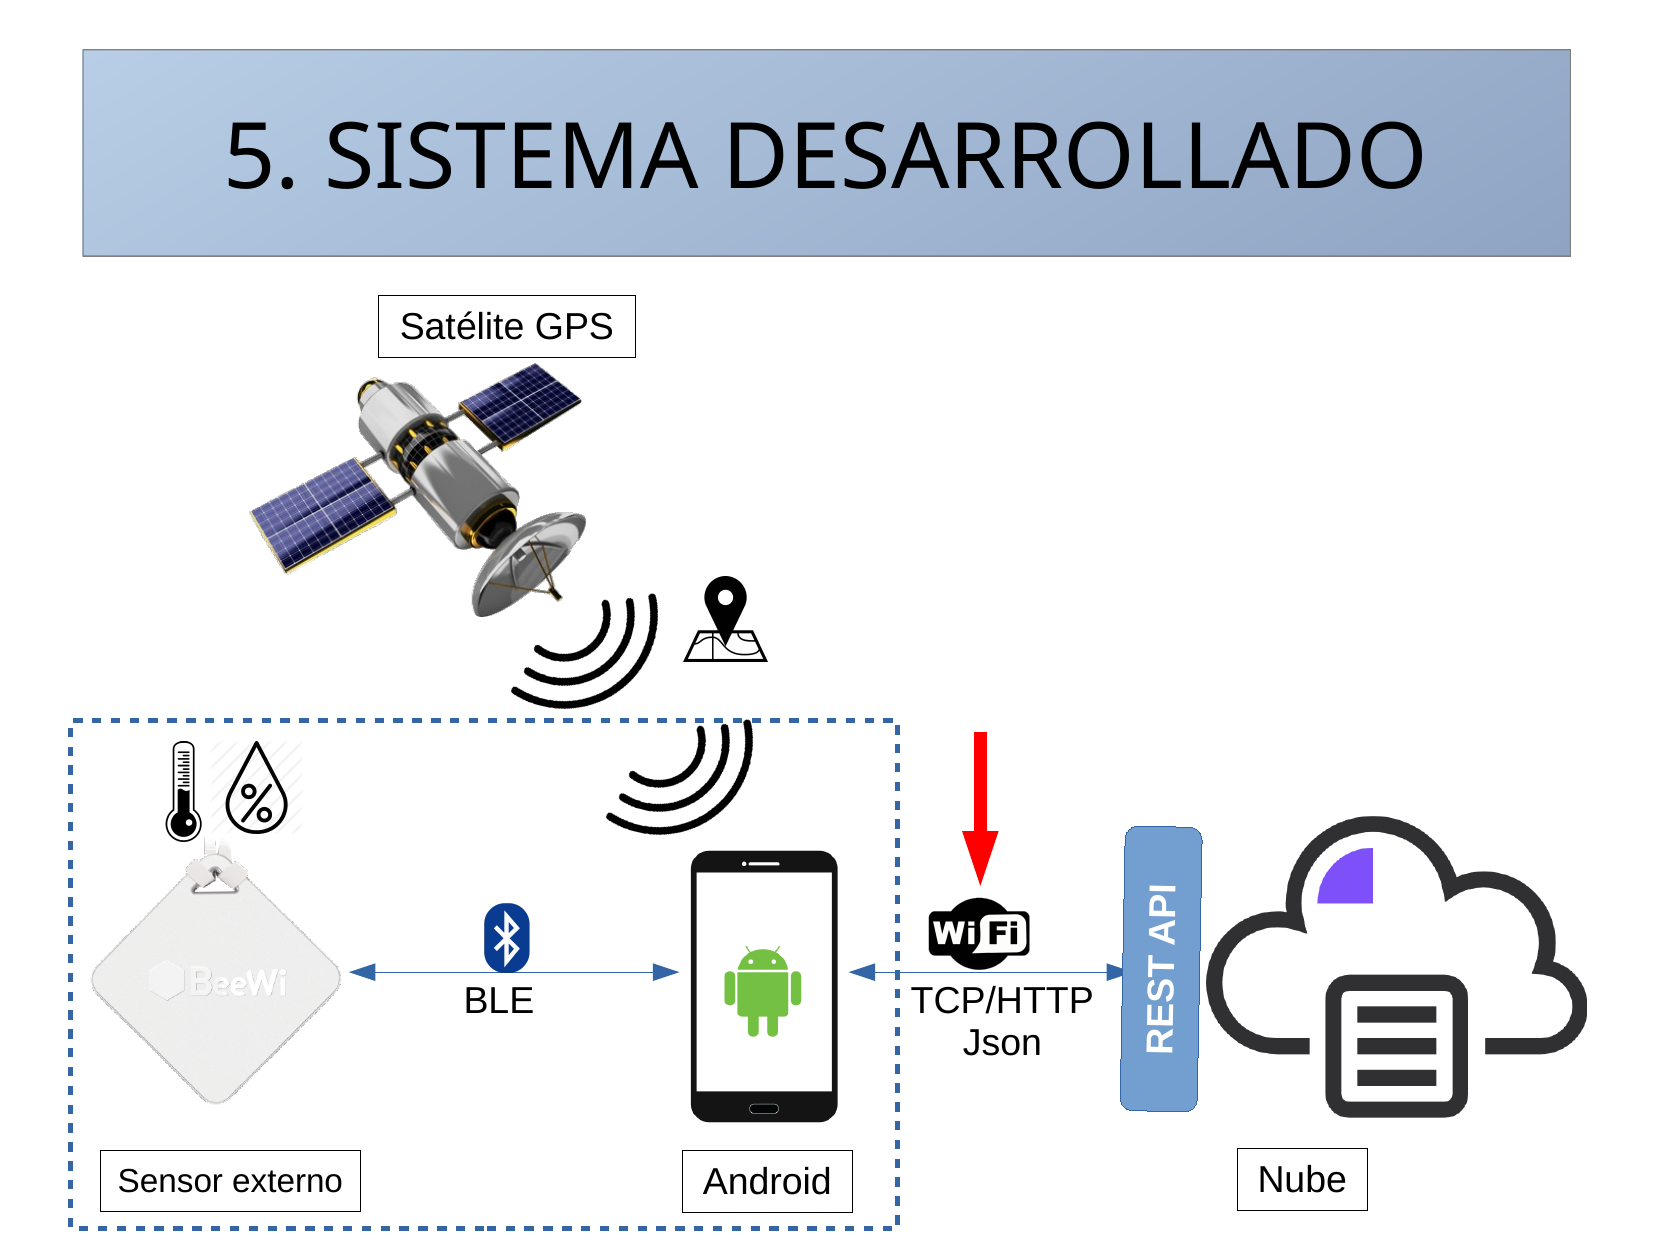

# 5. SISTEMA DESARROLLADO
Satélite GPS
REST API
TCP/HTTP
Json
BLE
Nube
Android
Sensor externo